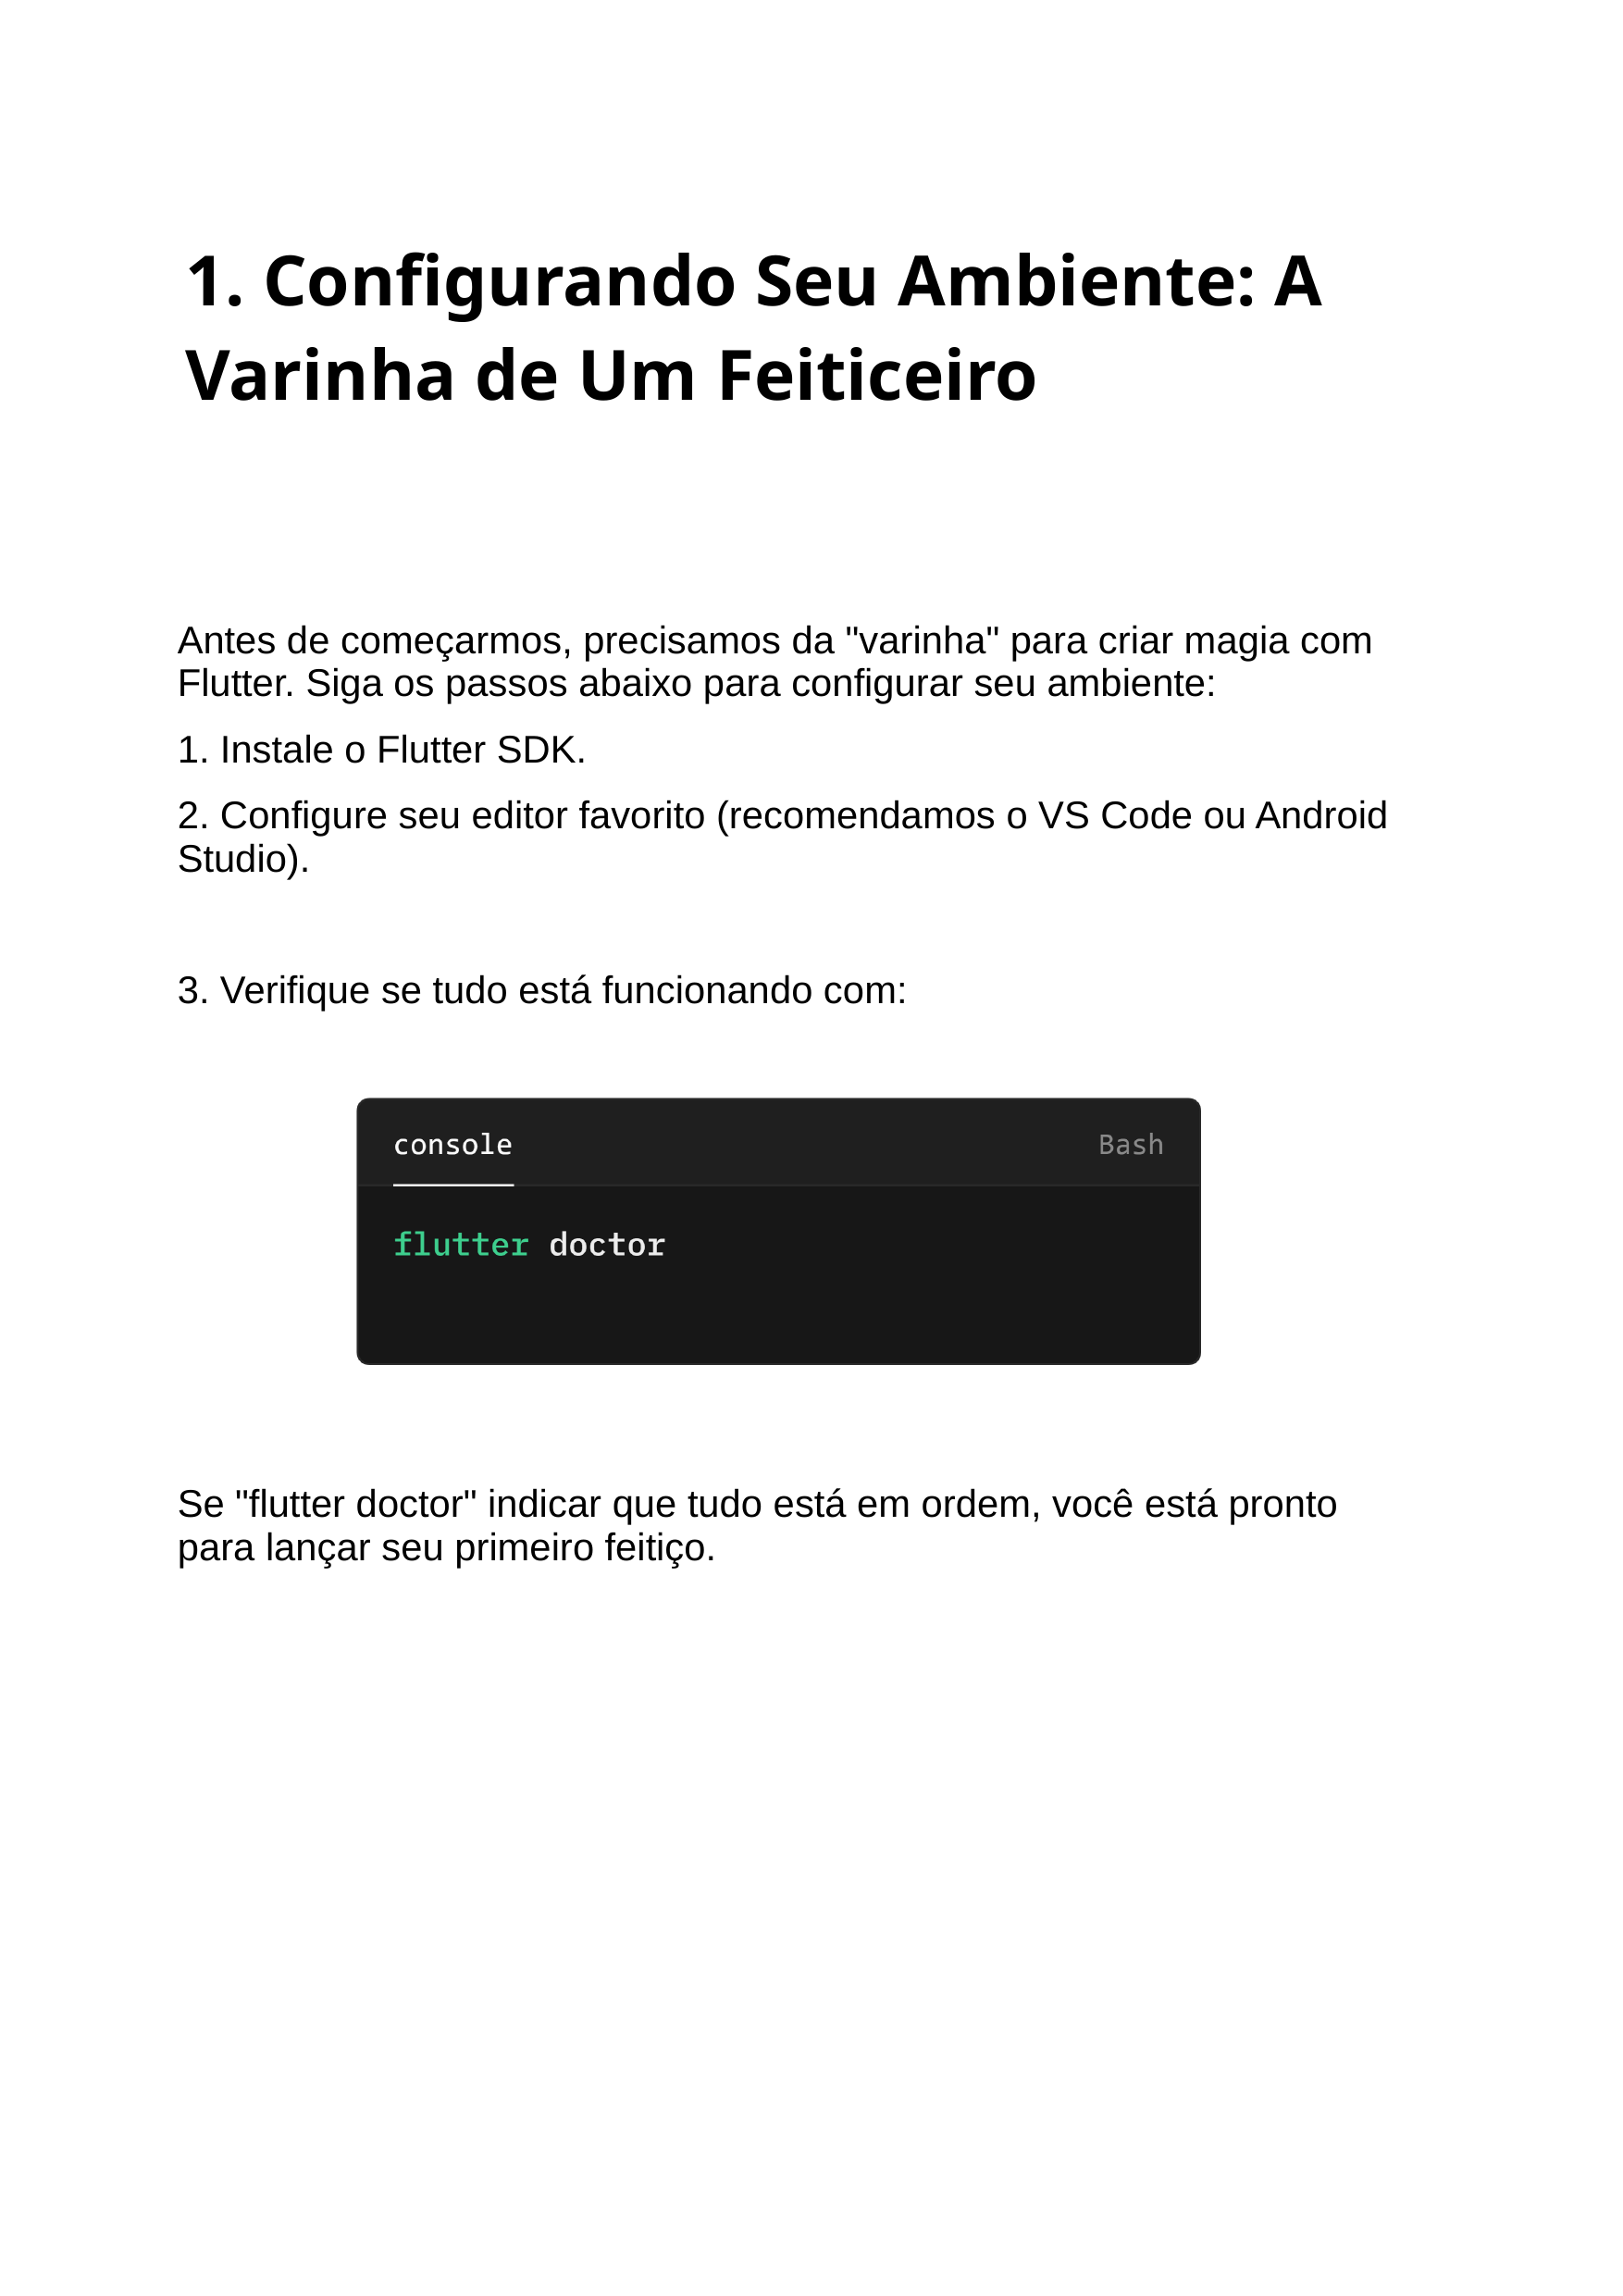

1. Configurando Seu Ambiente: A Varinha de Um Feiticeiro
Antes de começarmos, precisamos da "varinha" para criar magia com Flutter. Siga os passos abaixo para configurar seu ambiente:
1. Instale o Flutter SDK.
2. Configure seu editor favorito (recomendamos o VS Code ou Android Studio).
3. Verifique se tudo está funcionando com:
Se "flutter doctor" indicar que tudo está em ordem, você está pronto para lançar seu primeiro feitiço.